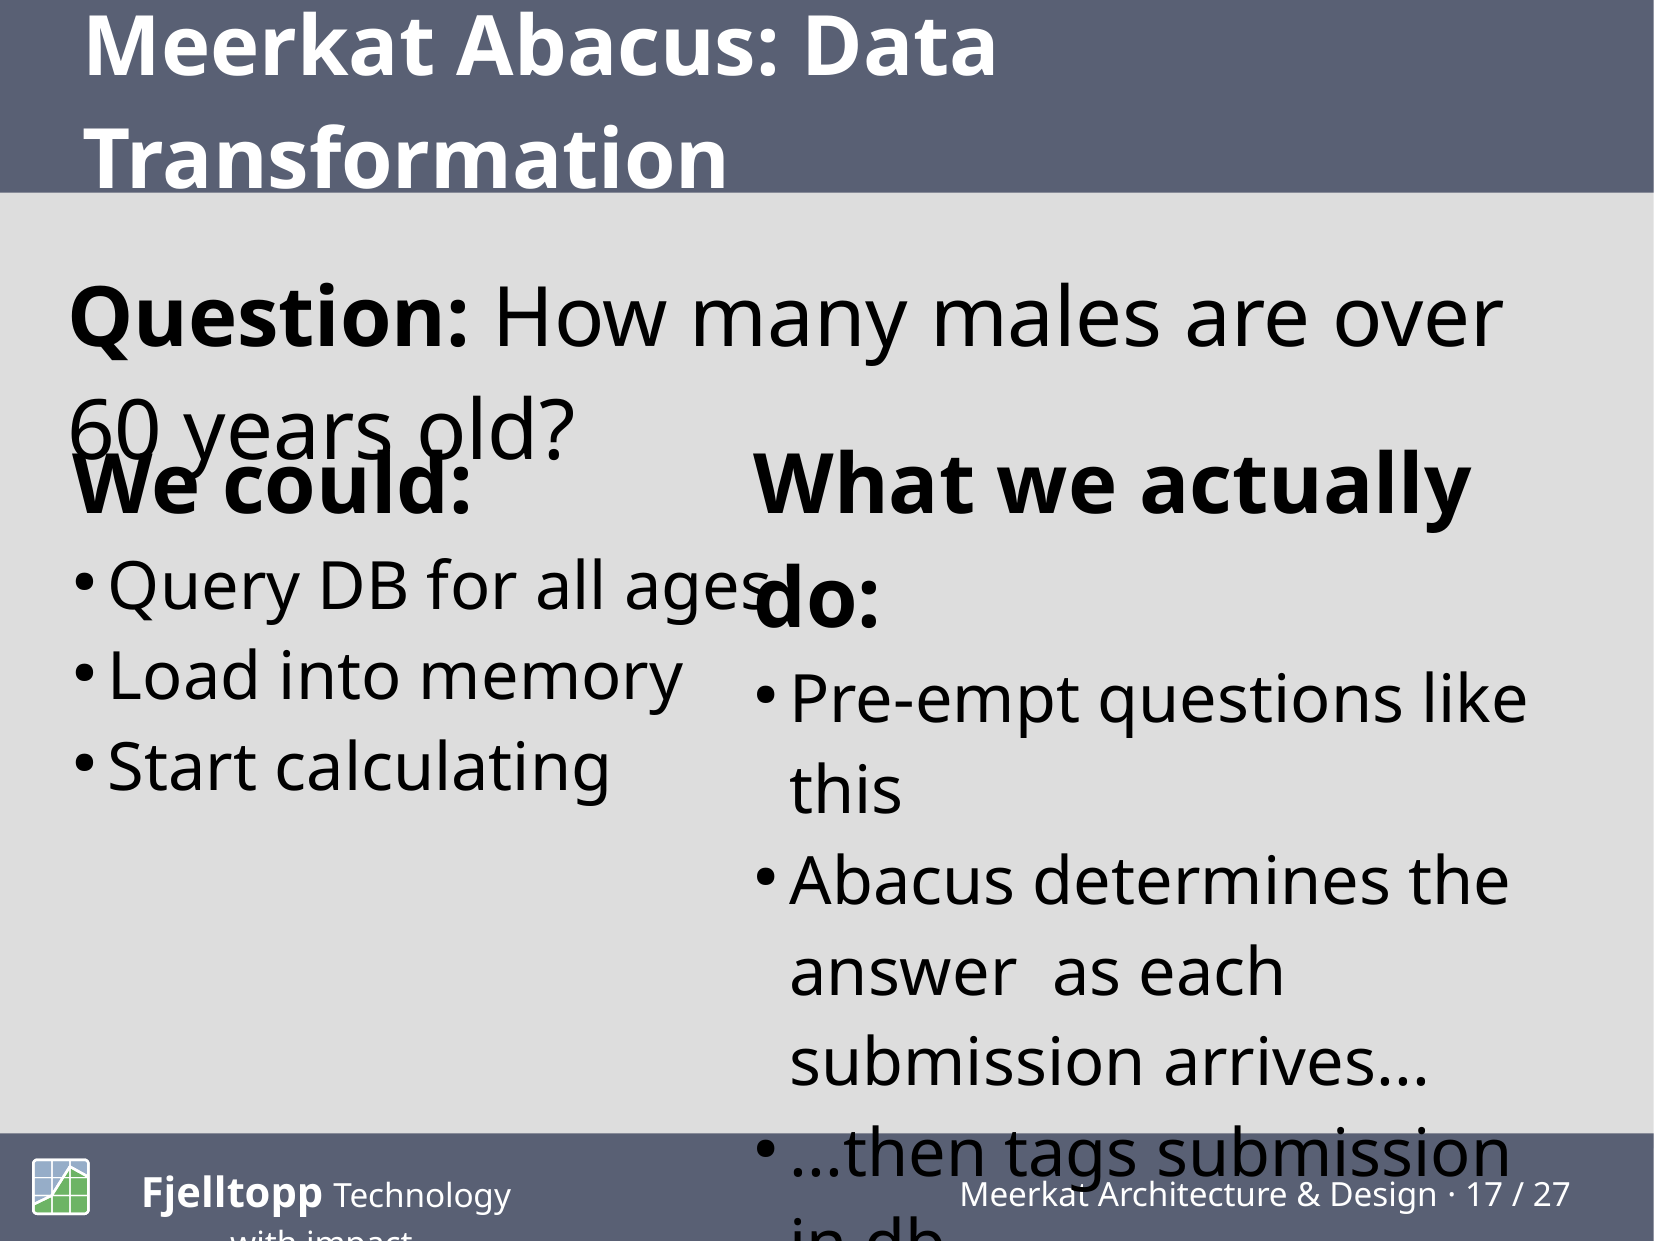

# Meerkat Abacus: Data Transformation
Question: How many males are over 60 years old?
We could:
Query DB for all ages
Load into memory
Start calculating
What we actually do:
Pre-empt questions like this
Abacus determines the answer as each submission arrives...
...then tags submission in db
All that is left: quick SQL count
17